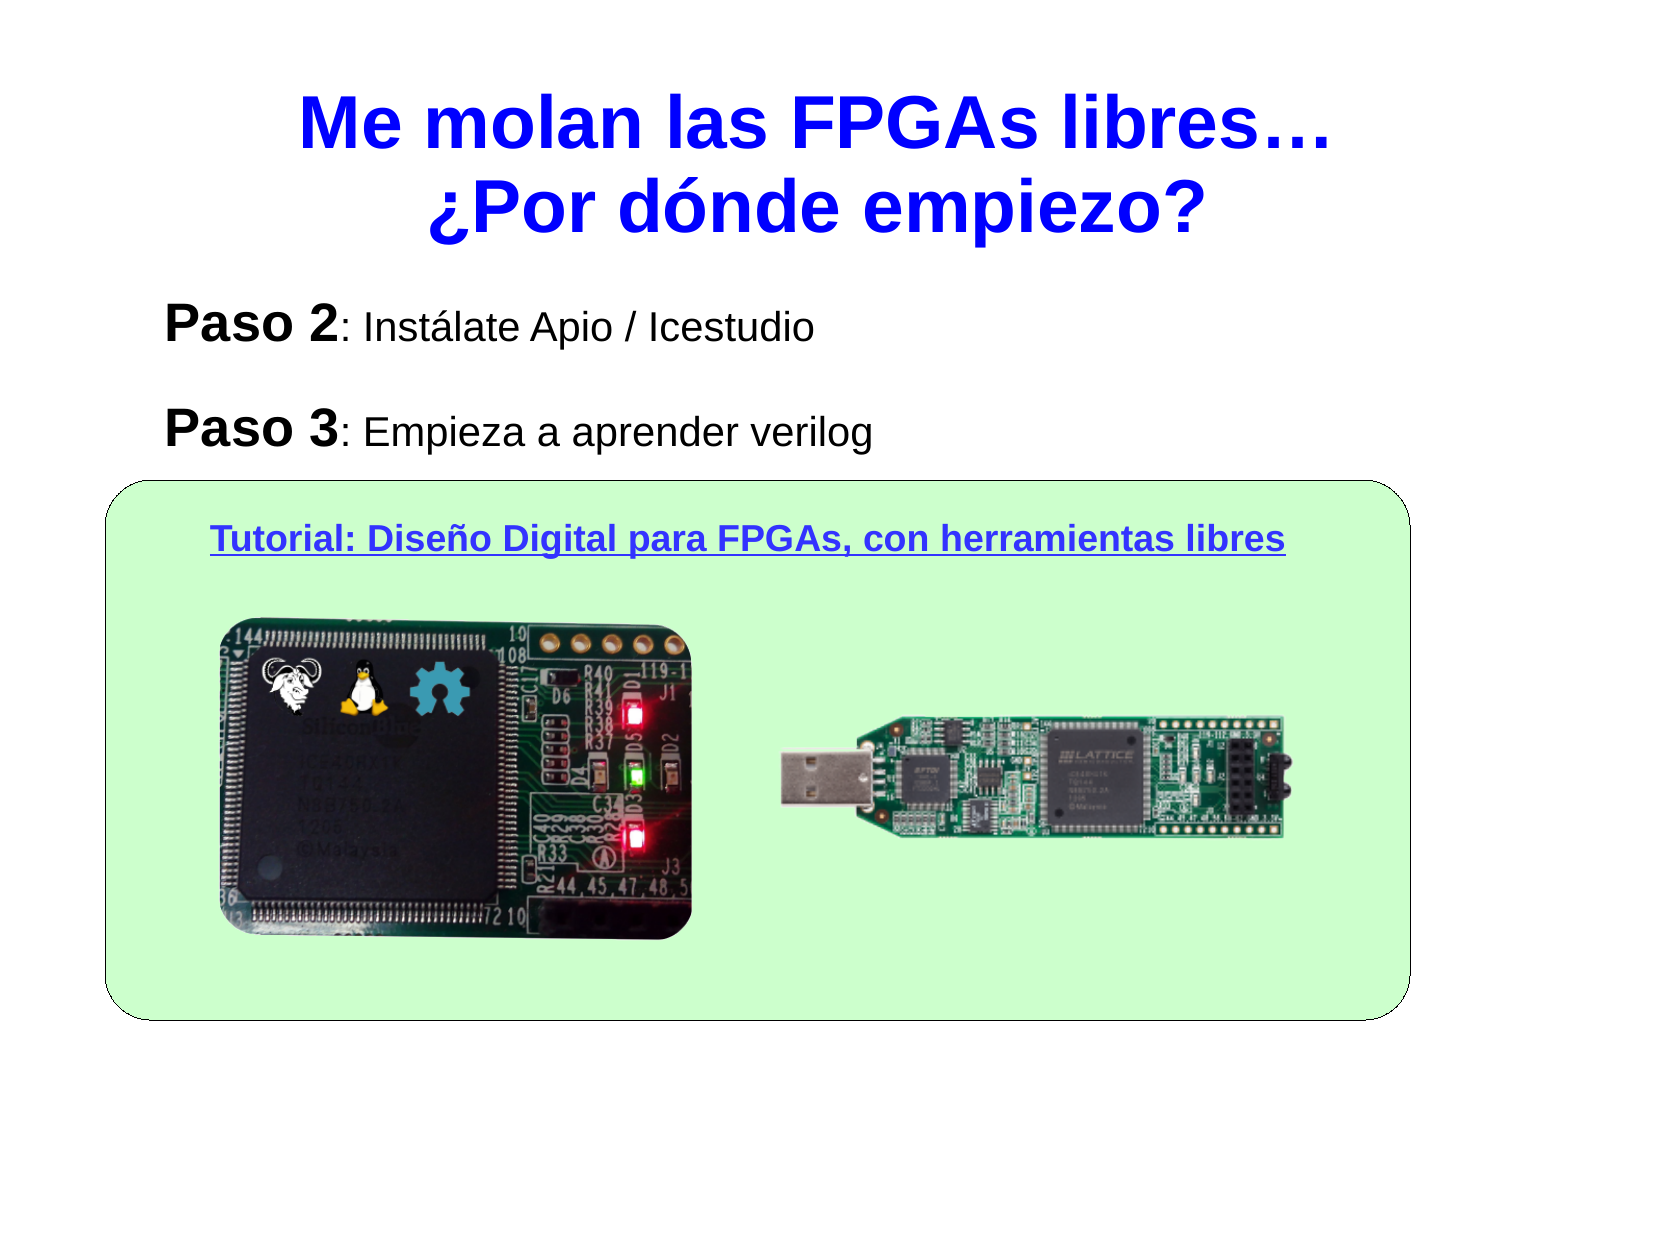

Me molan las FPGAs libres…
¿Por dónde empiezo?
Paso 2: Instálate Apio / Icestudio
Paso 3: Empieza a aprender verilog
Tutorial: Diseño Digital para FPGAs, con herramientas libres